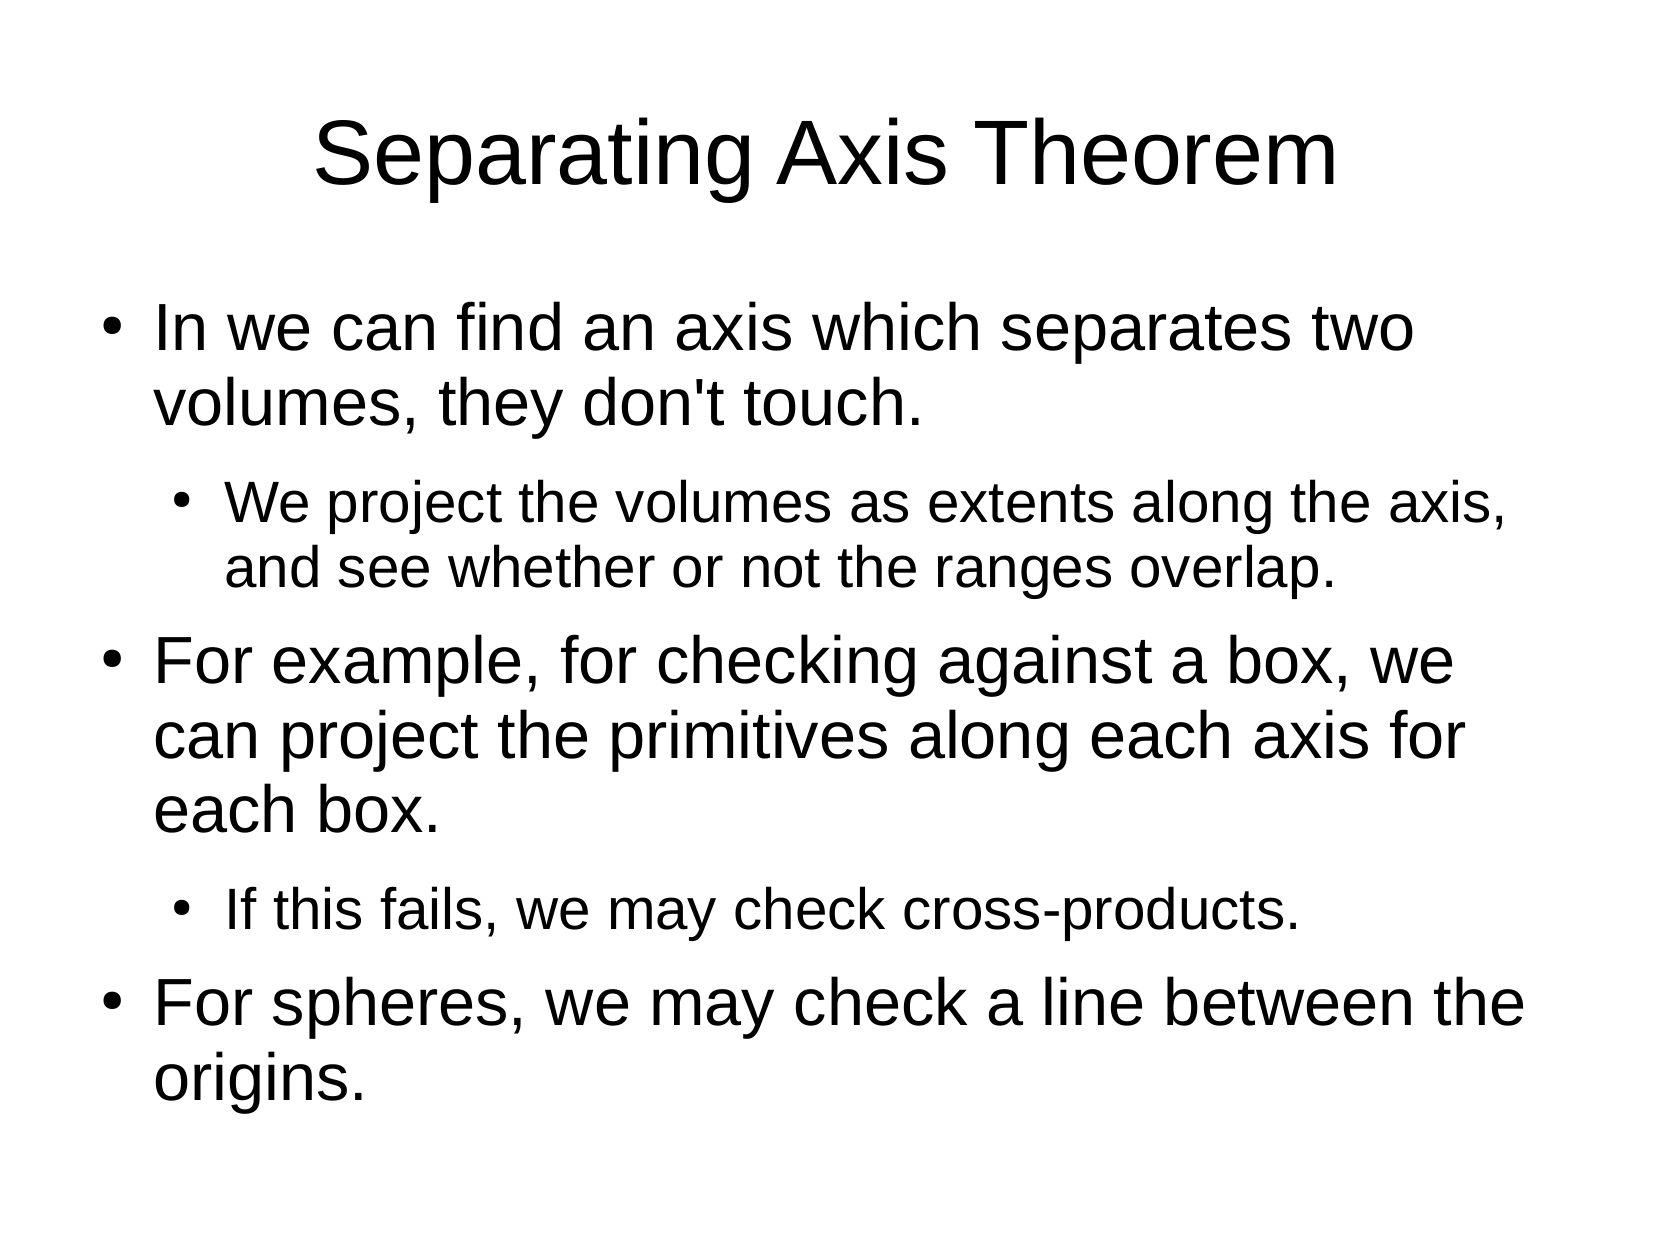

# Separating Axis Theorem
In we can find an axis which separates two volumes, they don't touch.
We project the volumes as extents along the axis, and see whether or not the ranges overlap.
For example, for checking against a box, we can project the primitives along each axis for each box.
If this fails, we may check cross-products.
For spheres, we may check a line between the origins.